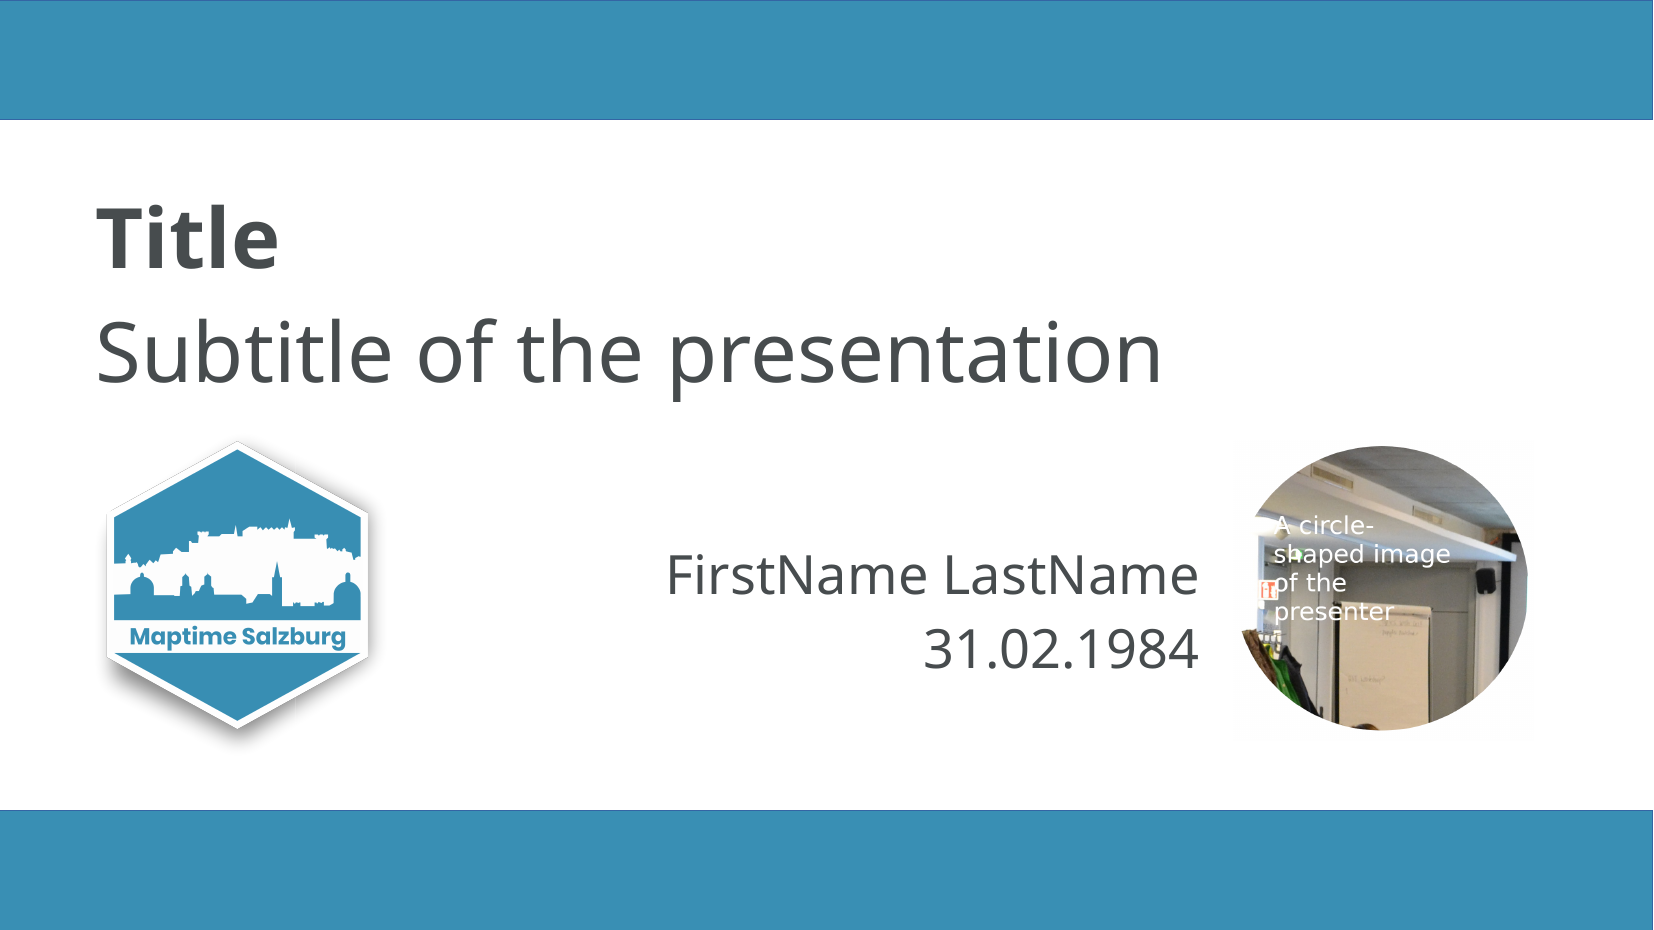

# Title Subtitle of the presentation
FirstName LastName
 31.02.1984